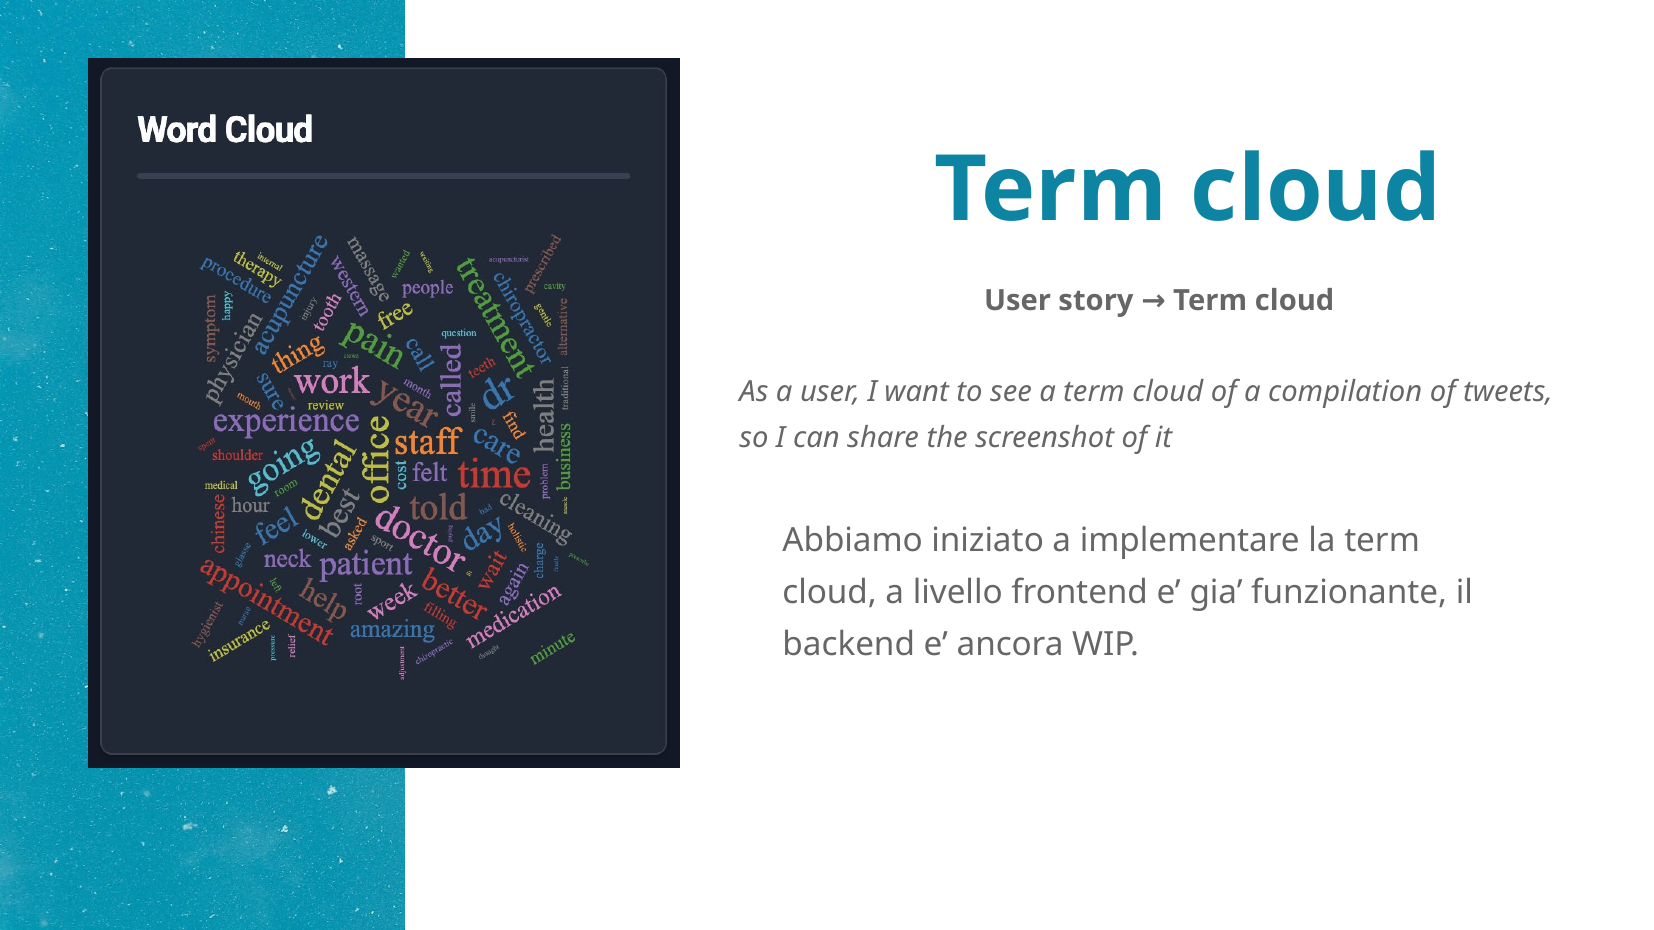

# Term cloud
User story → Term cloud
As a user, I want to see a term cloud of a compilation of tweets, so I can share the screenshot of it
Abbiamo iniziato a implementare la term cloud, a livello frontend e’ gia’ funzionante, il backend e’ ancora WIP.